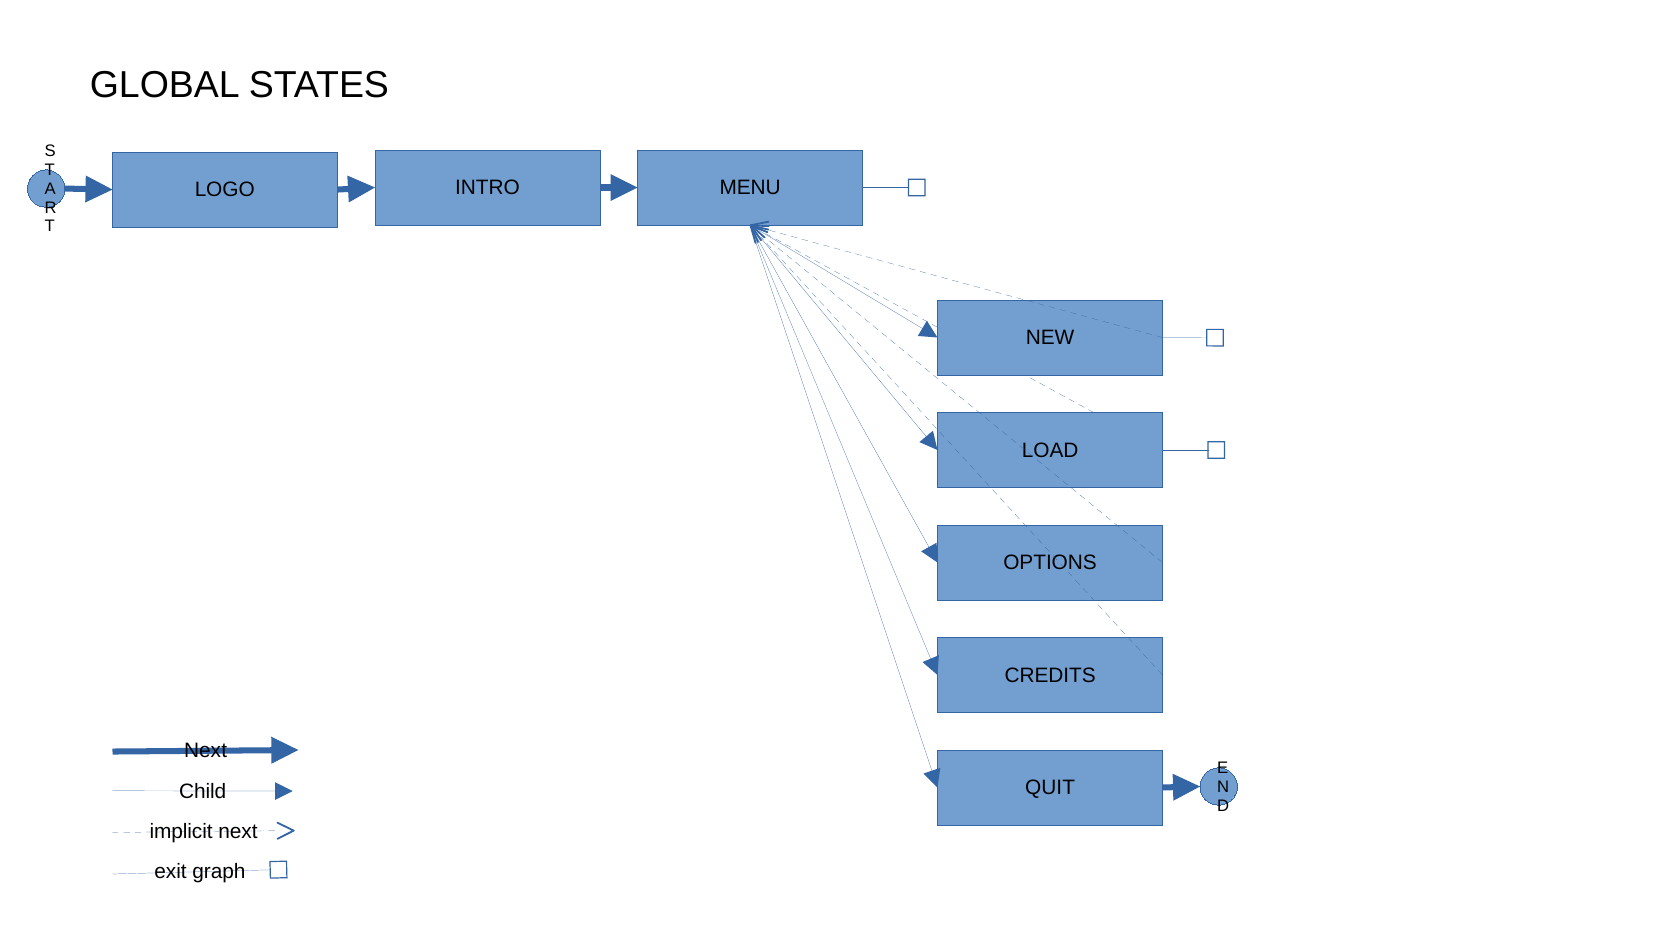

GLOBAL STATES
INTRO
MENU
LOGO
START
NEW
LOAD
OPTIONS
CREDITS
QUIT
END